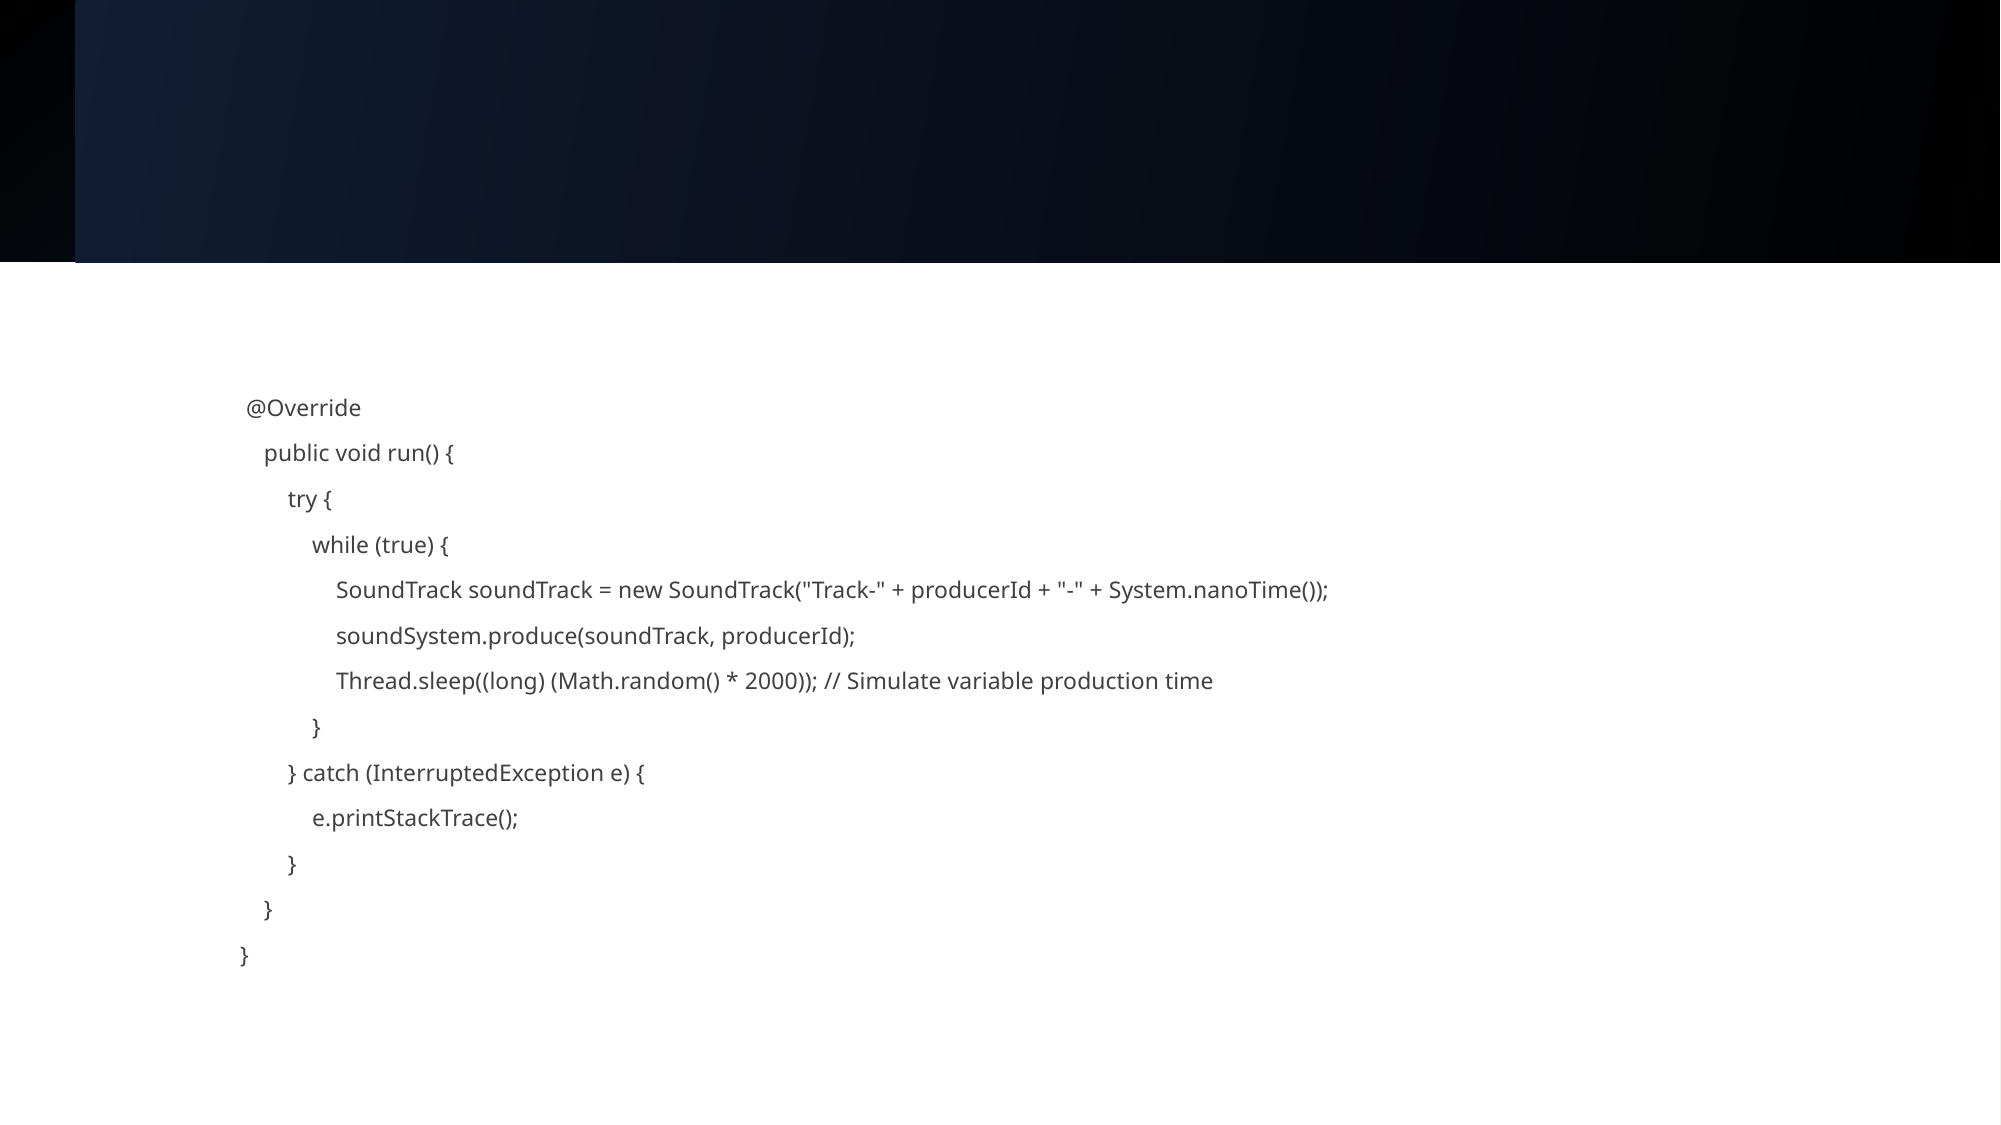

#
 @Override
 public void run() {
 try {
 while (true) {
 SoundTrack soundTrack = new SoundTrack("Track-" + producerId + "-" + System.nanoTime());
 soundSystem.produce(soundTrack, producerId);
 Thread.sleep((long) (Math.random() * 2000)); // Simulate variable production time
 }
 } catch (InterruptedException e) {
 e.printStackTrace();
 }
 }
}